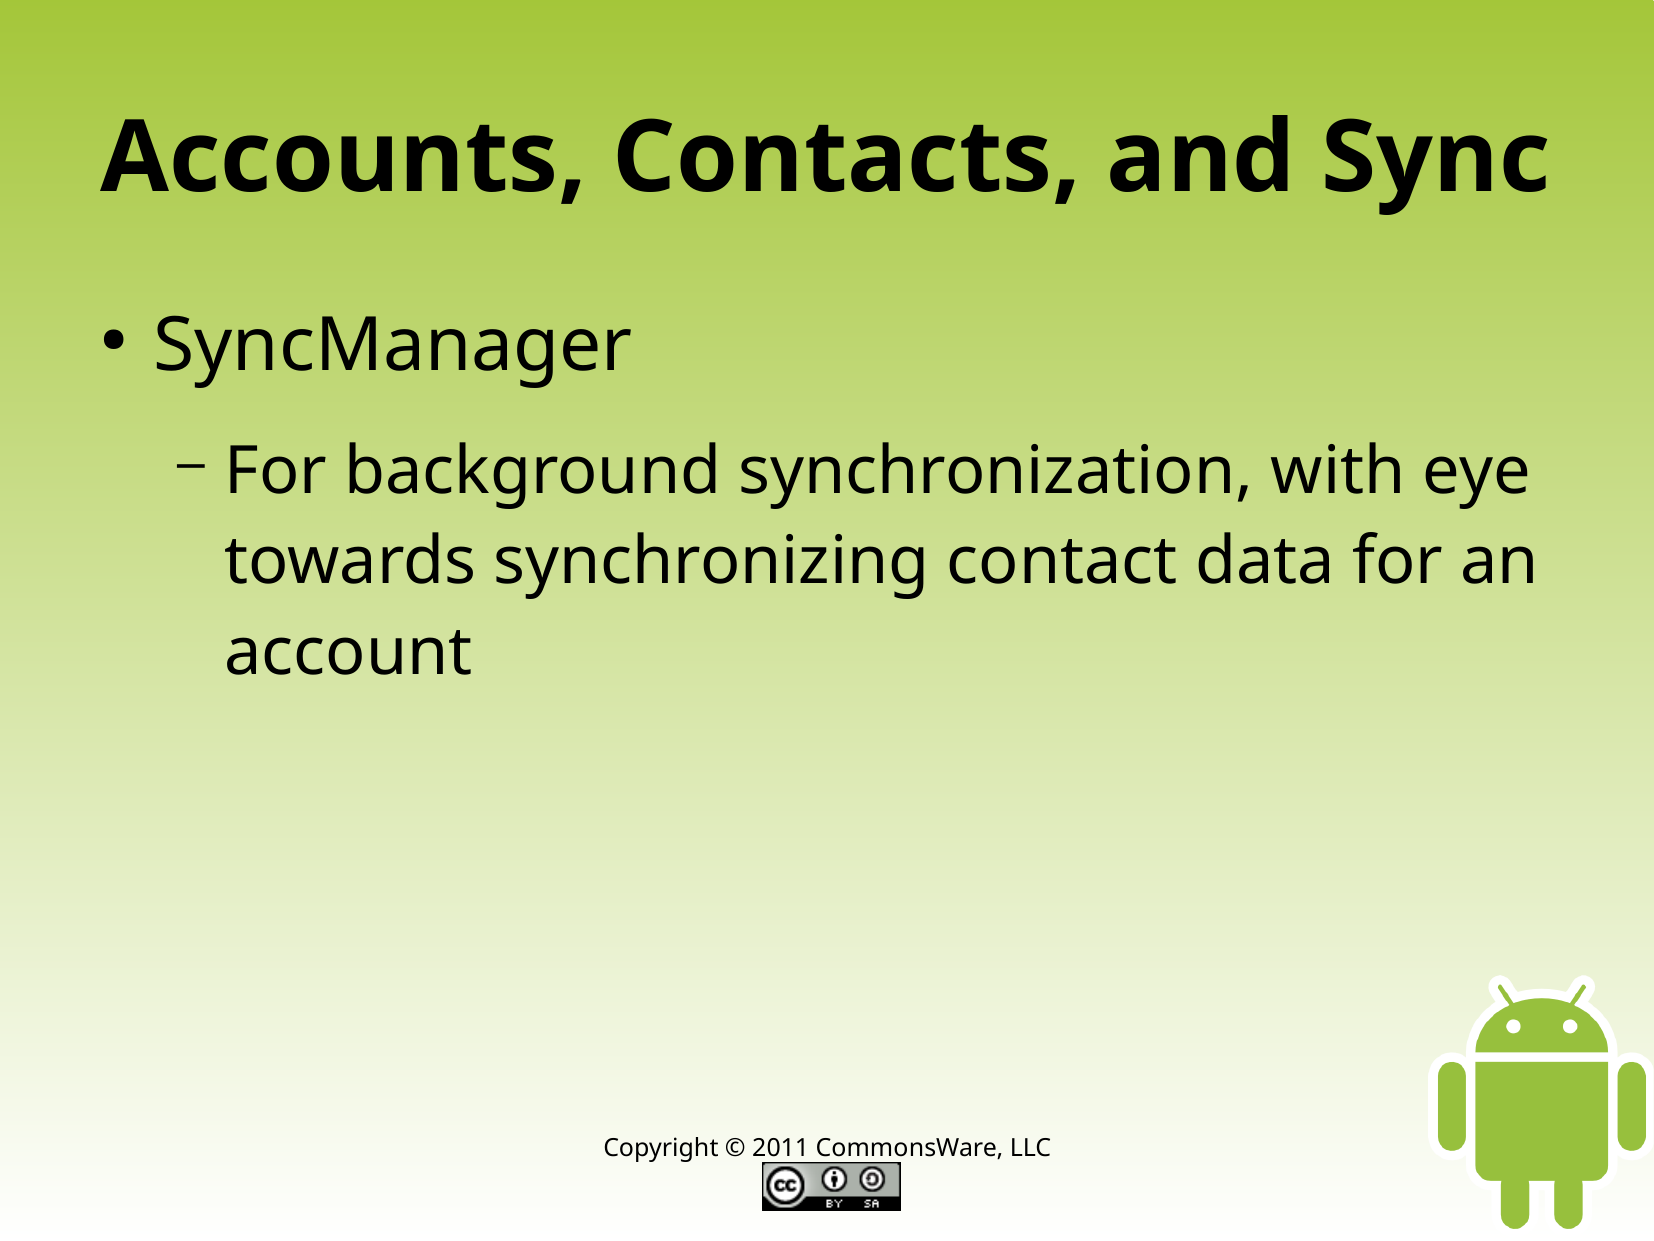

# Accounts, Contacts, and Sync
SyncManager
For background synchronization, with eye
towards synchronizing contact data for an account